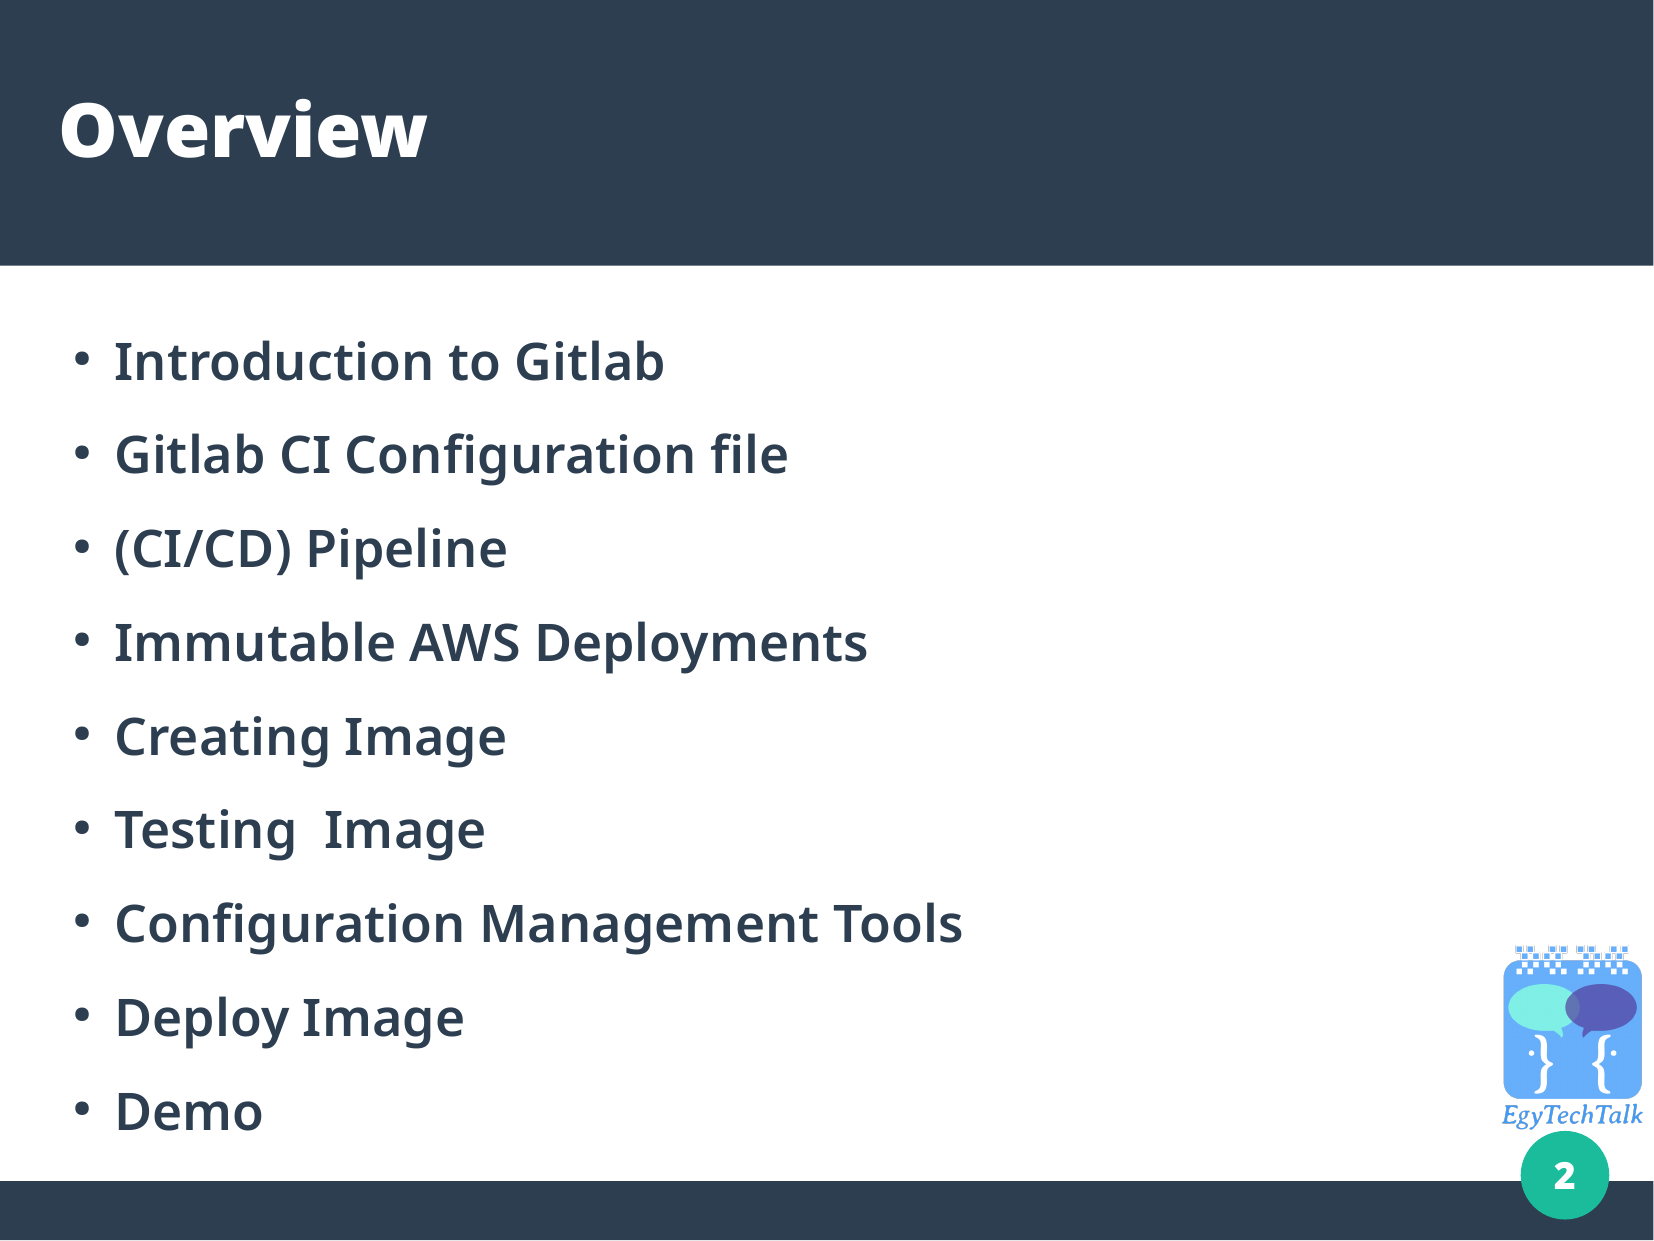

# Overview
Introduction to Gitlab
Gitlab CI Configuration file
(CI/CD) Pipeline
Immutable AWS Deployments
Creating Image
Testing Image
Configuration Management Tools
Deploy Image
Demo
2